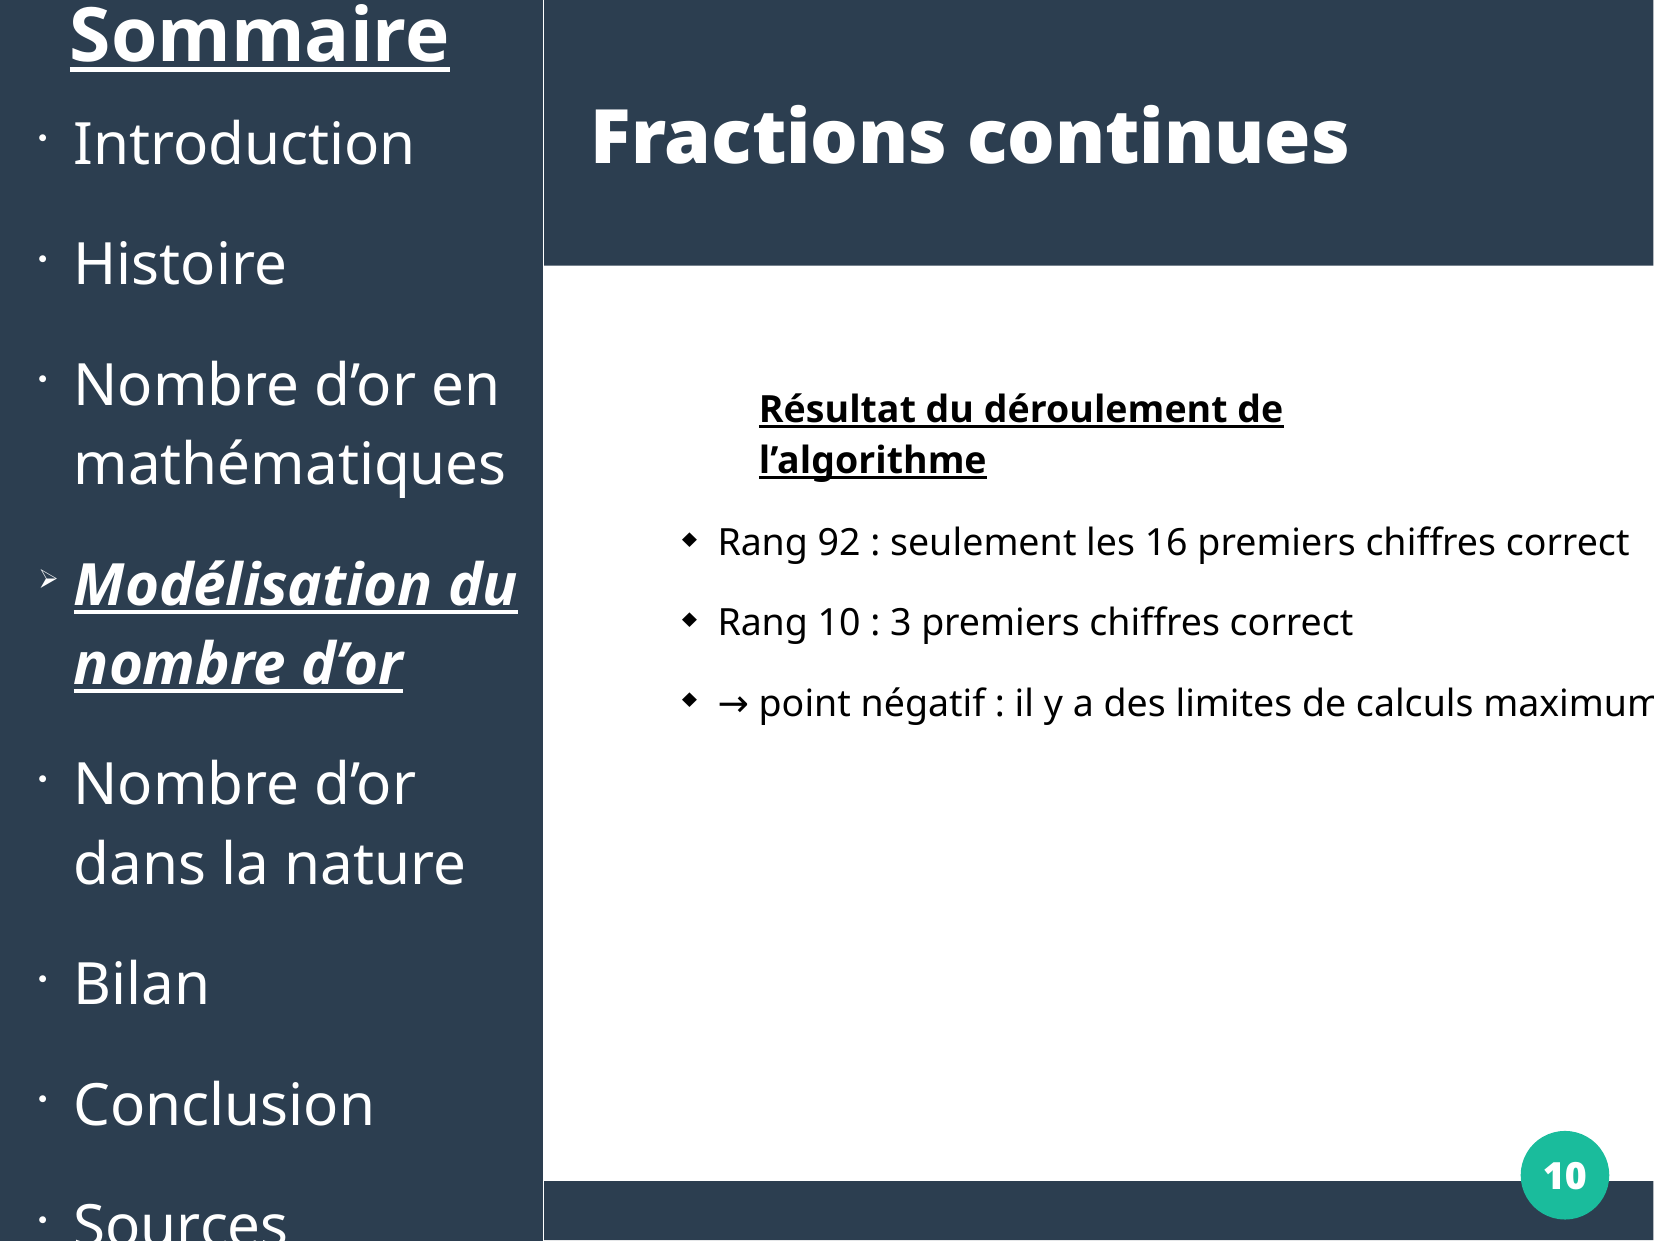

Sommaire
# Fractions continues
Introduction
Histoire
Nombre d’or en mathématiques
Modélisation du nombre d’or
Nombre d’or dans la nature
Bilan
Conclusion
Sources
Résultat du déroulement de l’algorithme
Rang 92 : seulement les 16 premiers chiffres correct
Rang 10 : 3 premiers chiffres correct
→ point négatif : il y a des limites de calculs maximum
10